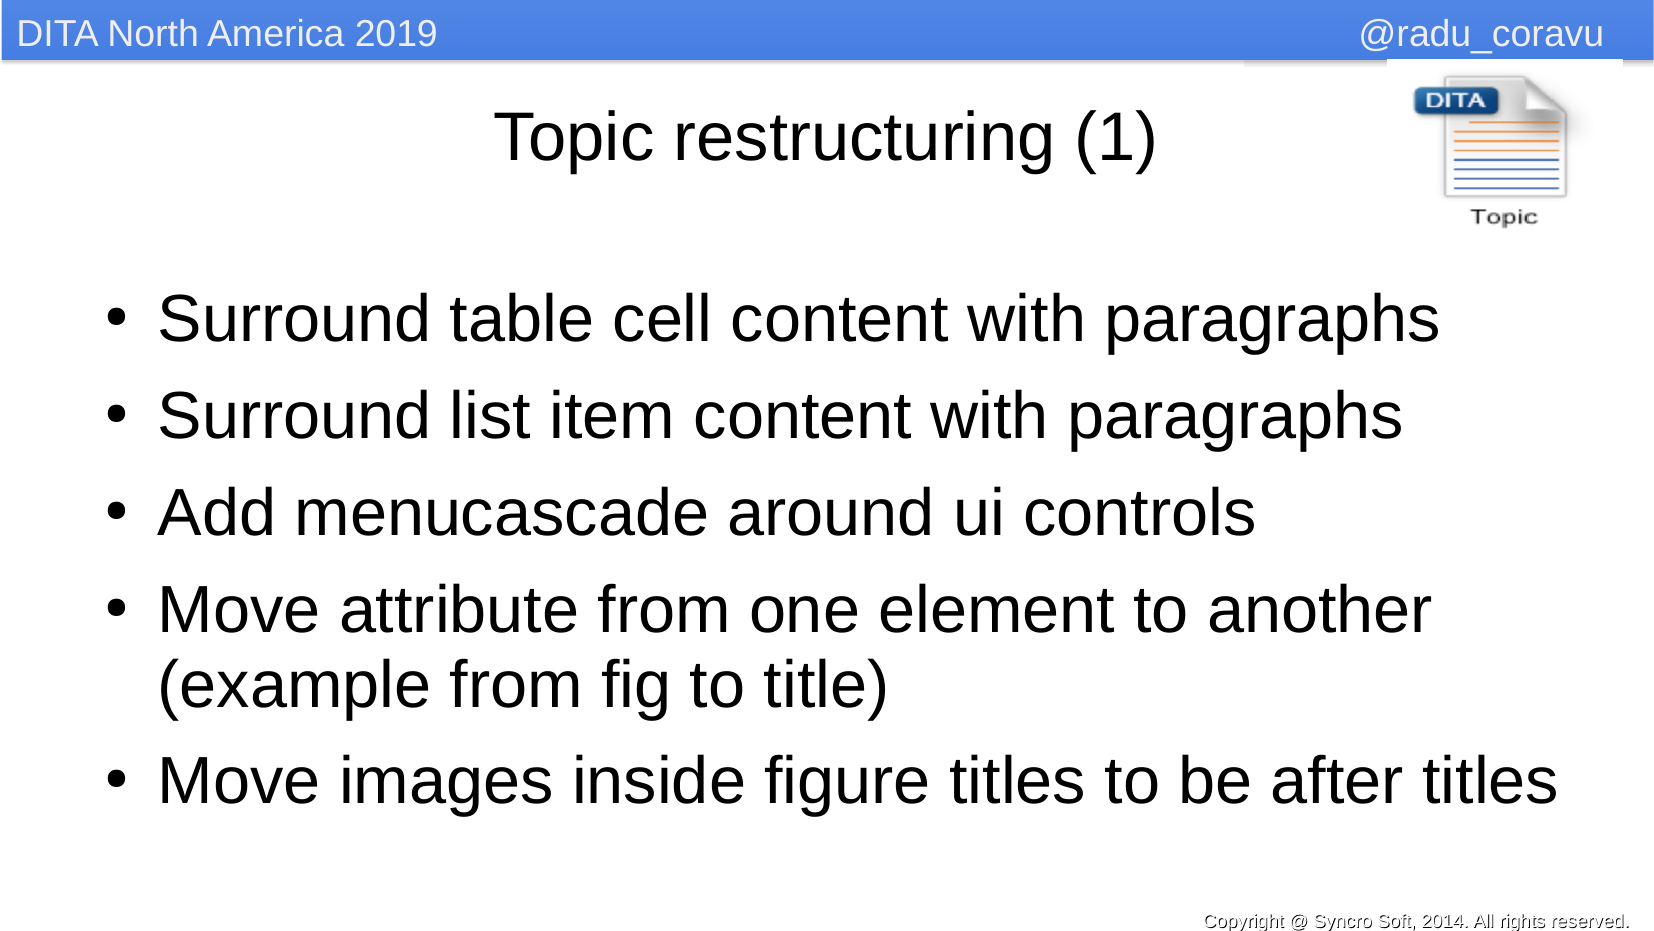

# Topic restructuring (1)
Surround table cell content with paragraphs
Surround list item content with paragraphs
Add menucascade around ui controls
Move attribute from one element to another (example from fig to title)
Move images inside figure titles to be after titles